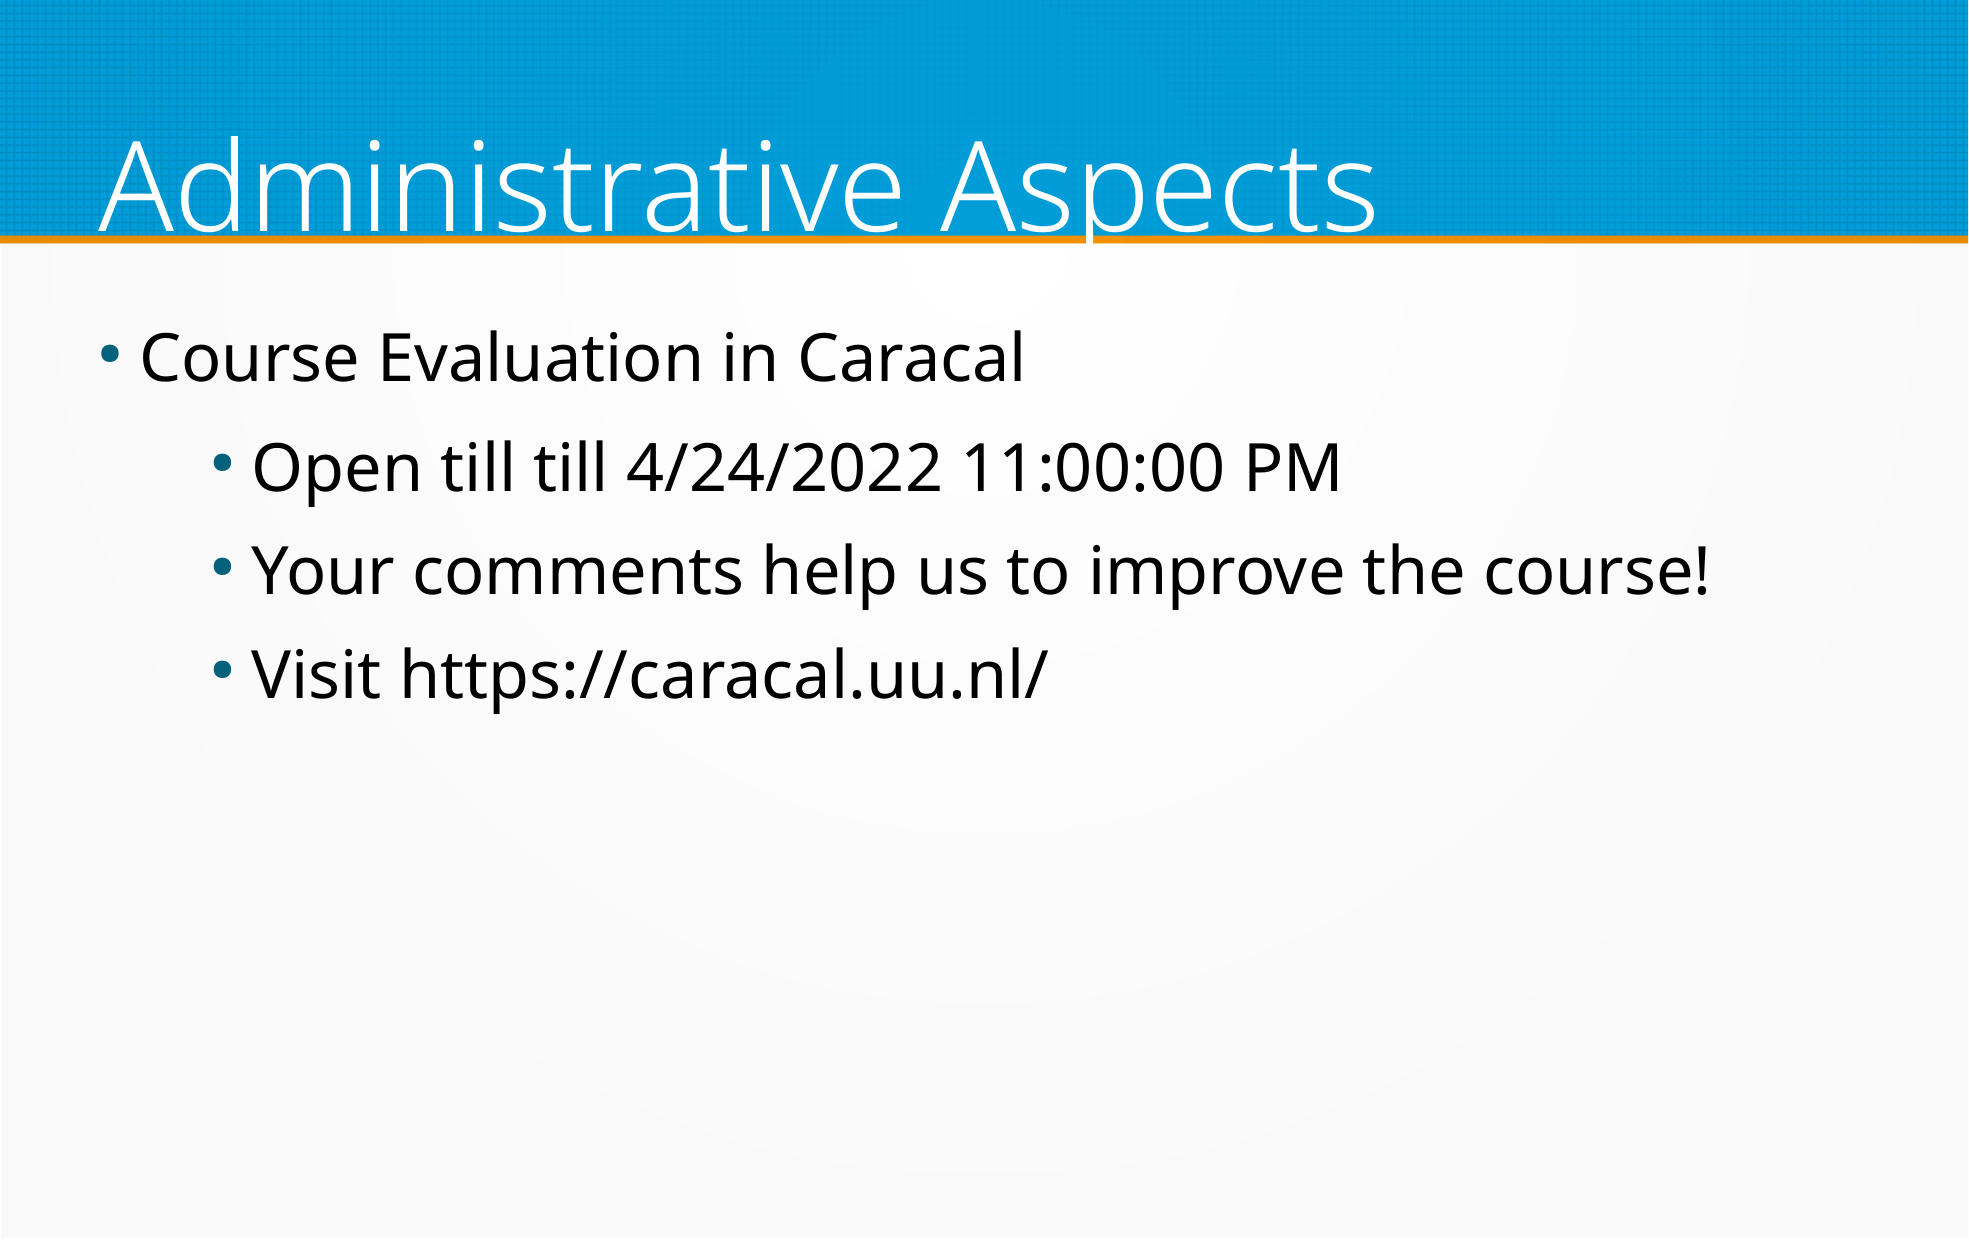

# Administrative Aspects
 Course Evaluation in Caracal
 Open till till 4/24/2022 11:00:00 PM
 Your comments help us to improve the course!
 Visit https://caracal.uu.nl/